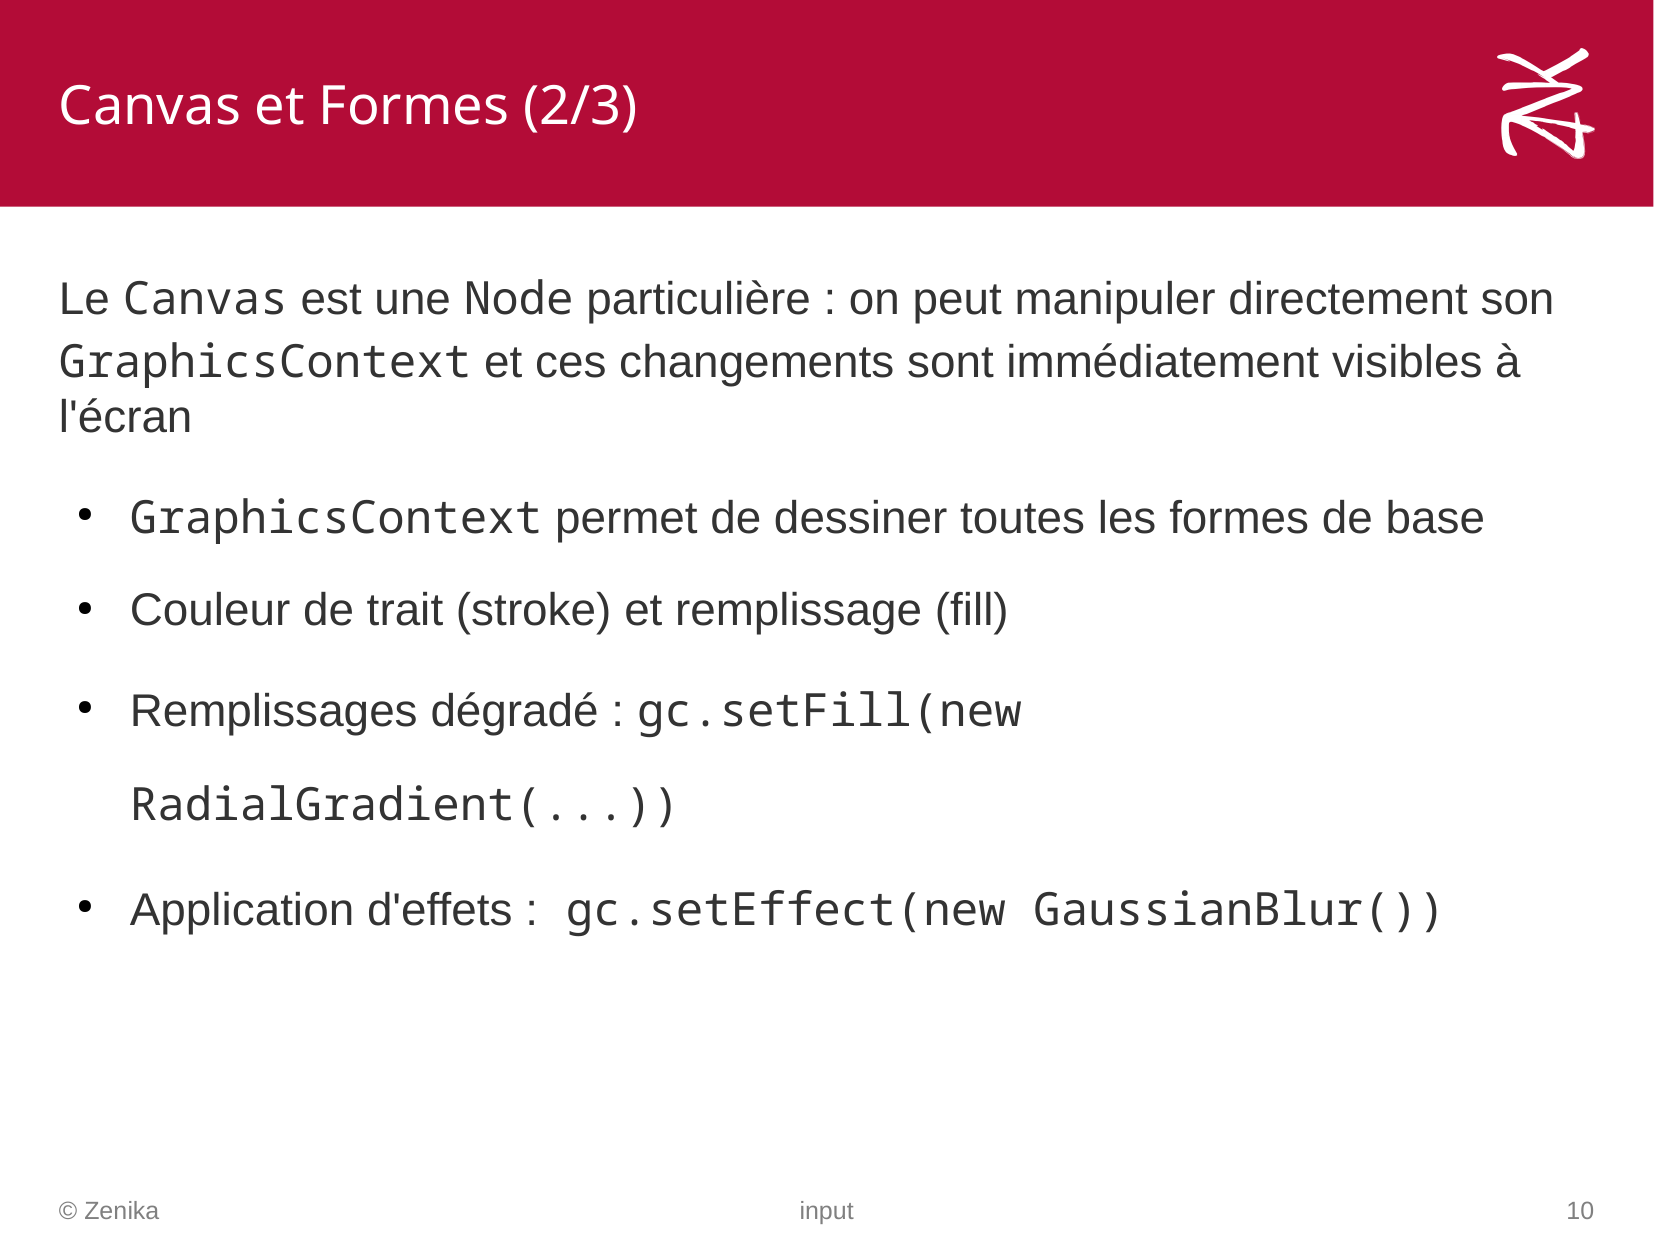

# Canvas et Formes (2/3)
Le Canvas est une Node particulière : on peut manipuler directement son GraphicsContext et ces changements sont immédiatement visibles à l'écran
GraphicsContext permet de dessiner toutes les formes de base
Couleur de trait (stroke) et remplissage (fill)
Remplissages dégradé : gc.setFill(new RadialGradient(...))
Application d'effets : gc.setEffect(new GaussianBlur())